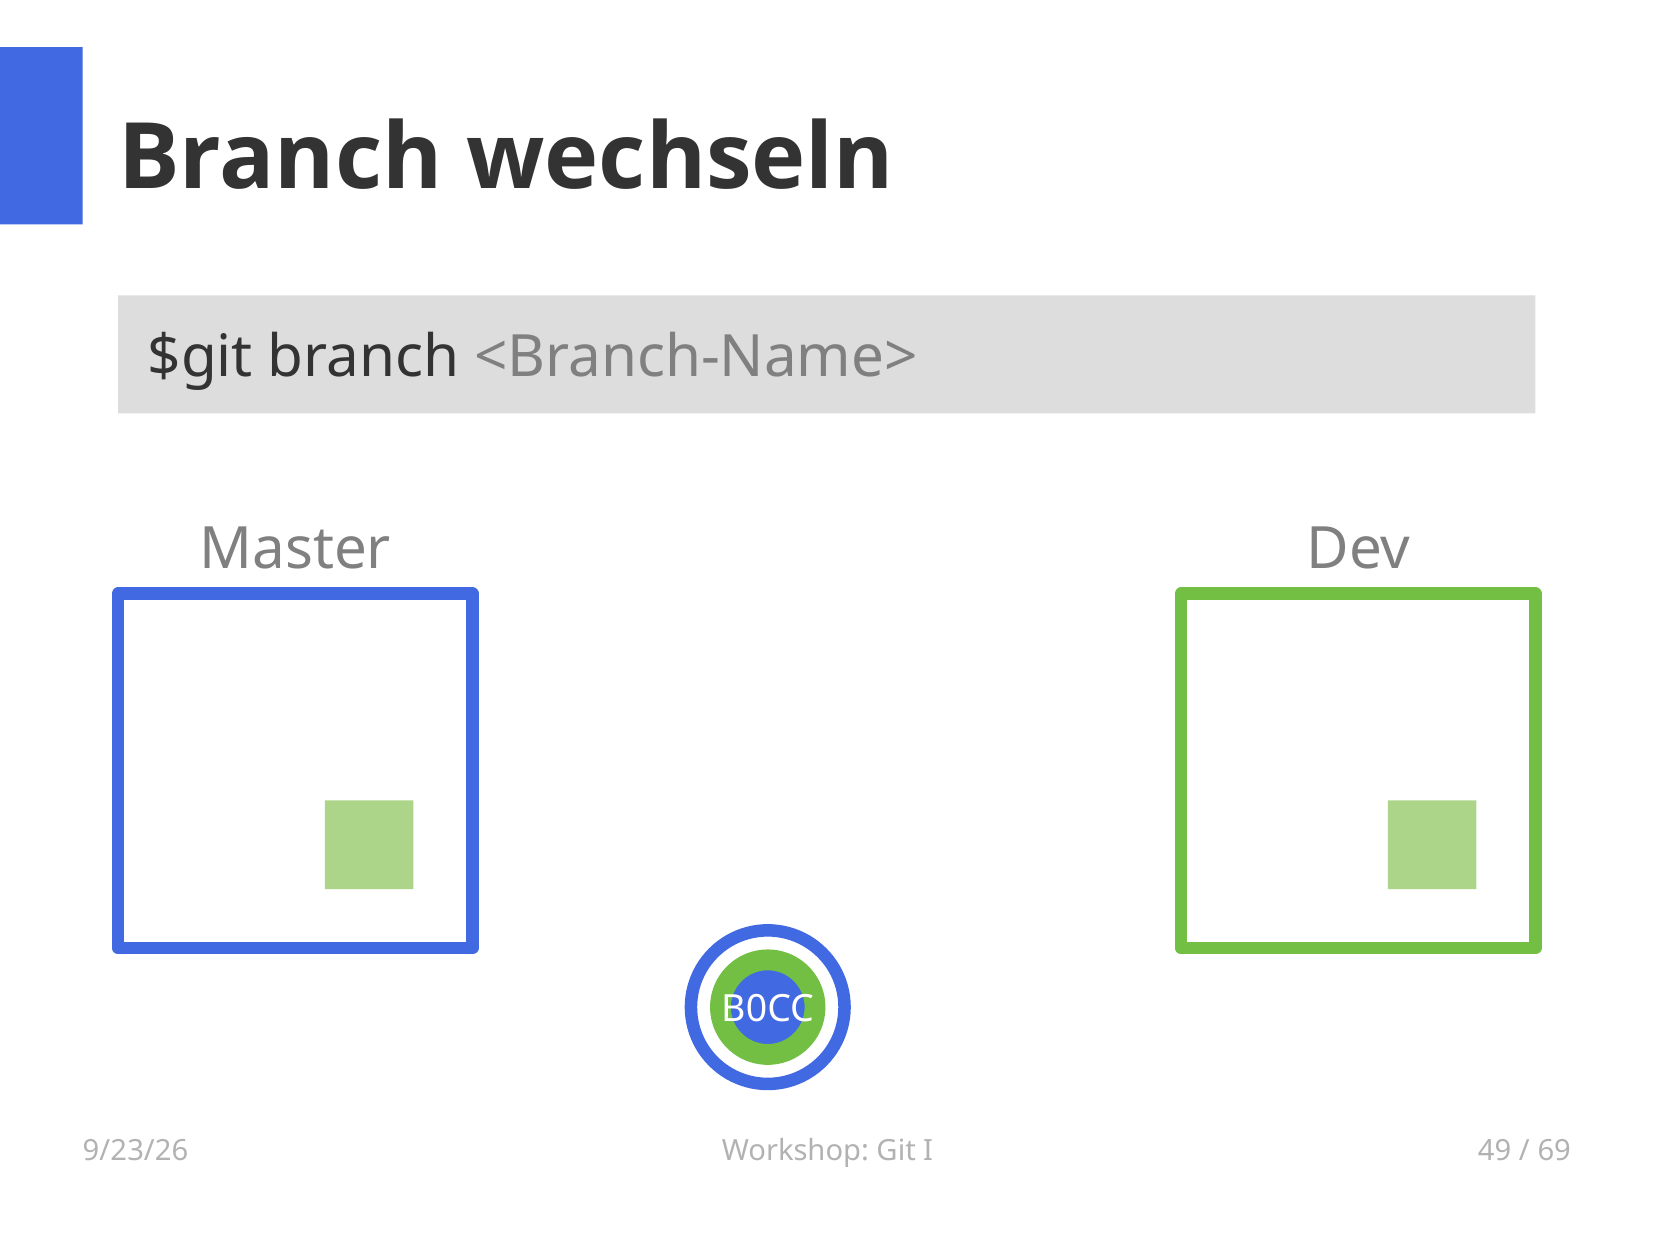

# Branch wechseln
$git branch <Branch-Name>
Master
Dev
B0CC